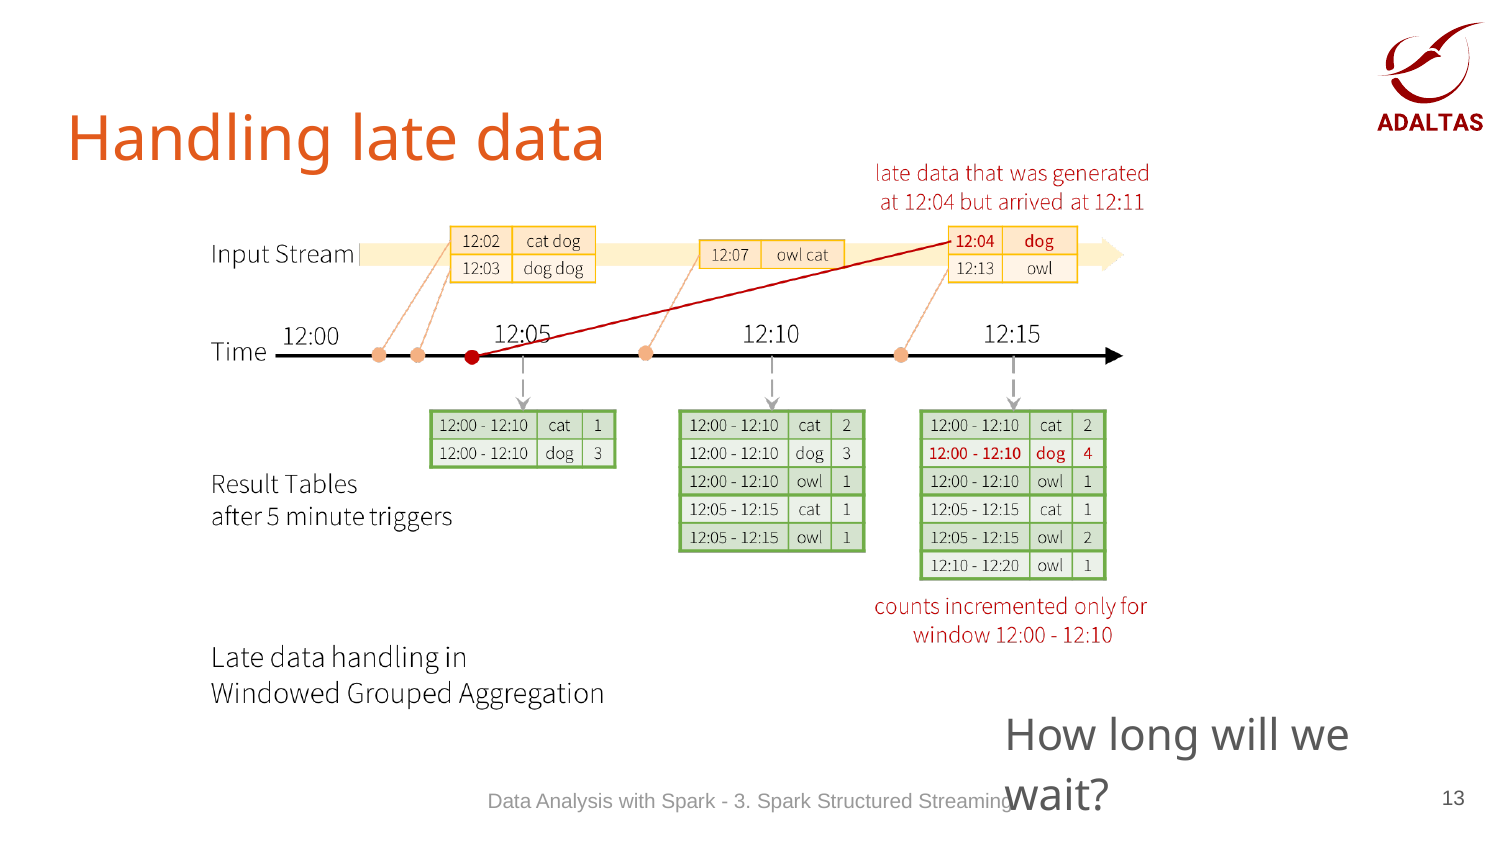

# Handling late data
How long will we wait?
Data Analysis with Spark - 3. Spark Structured Streaming